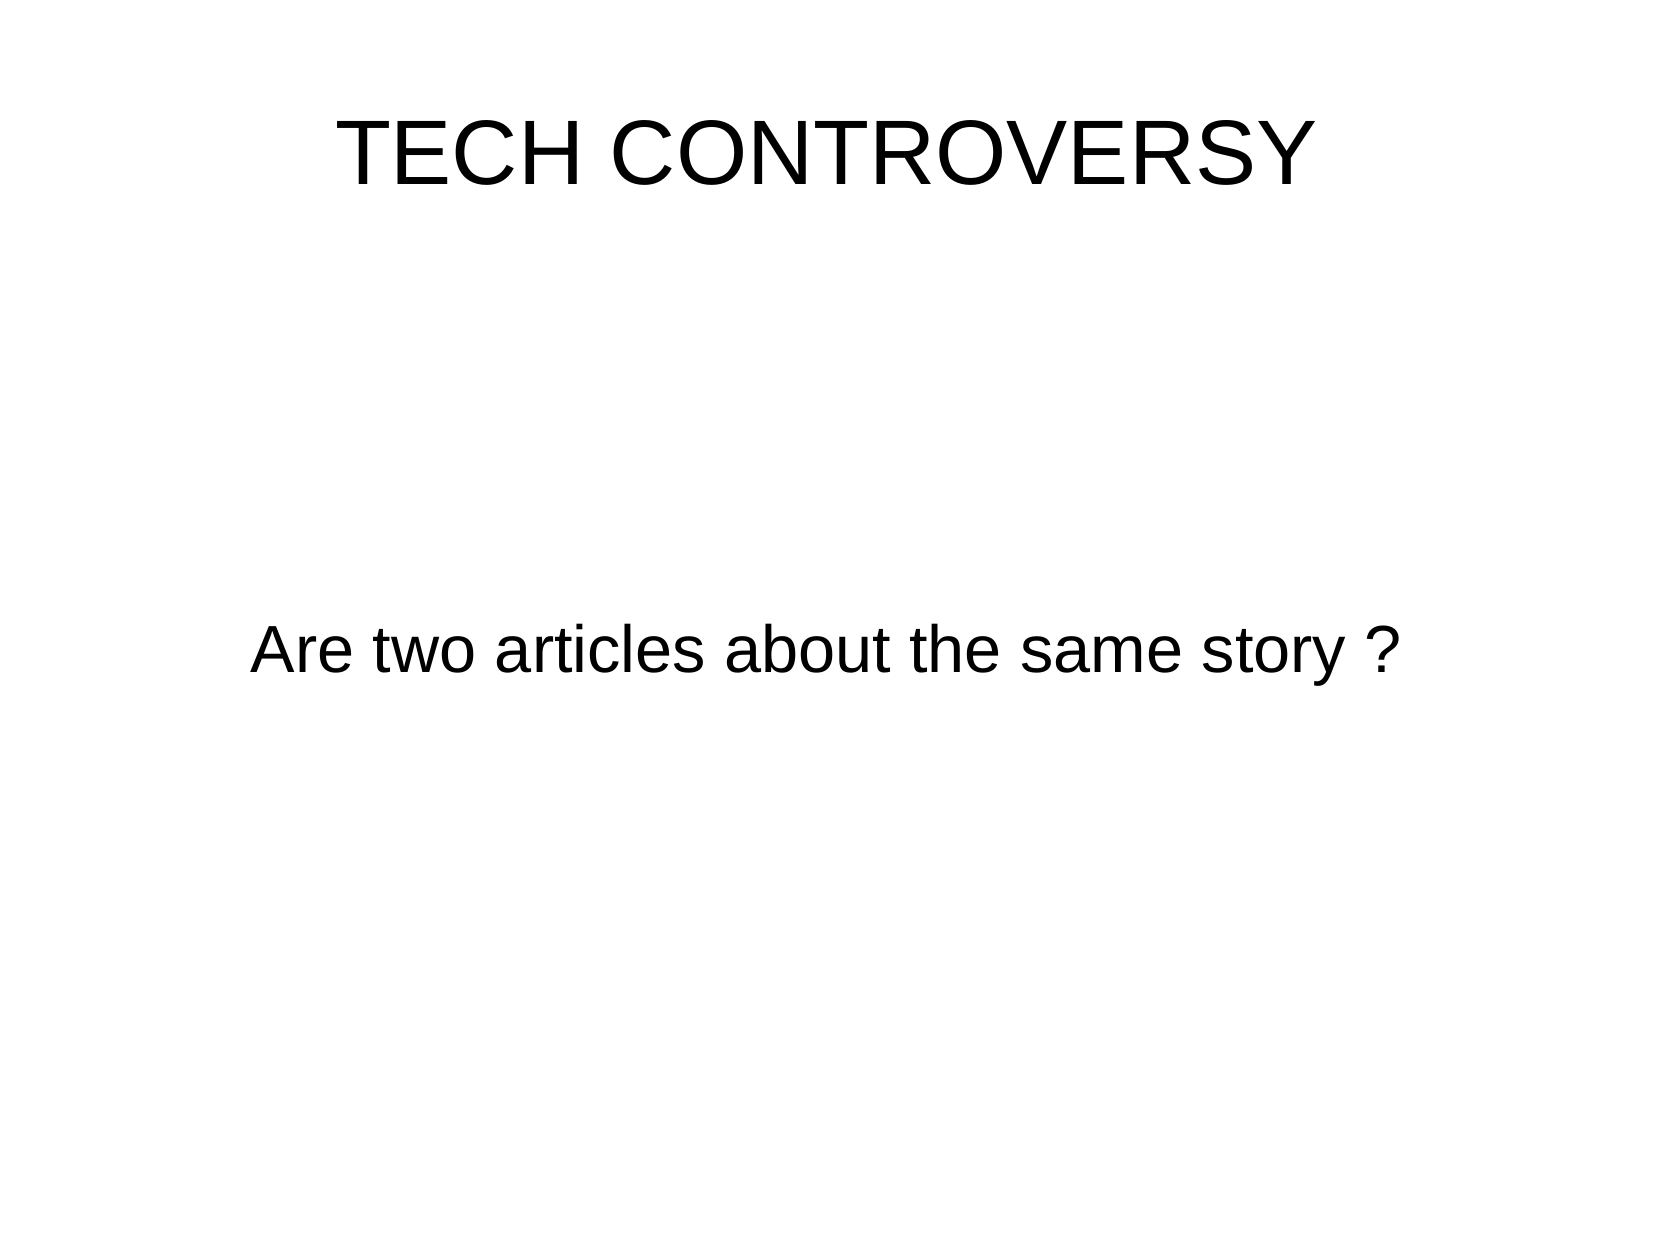

# TECH CONTROVERSY
Are two articles about the same story ?